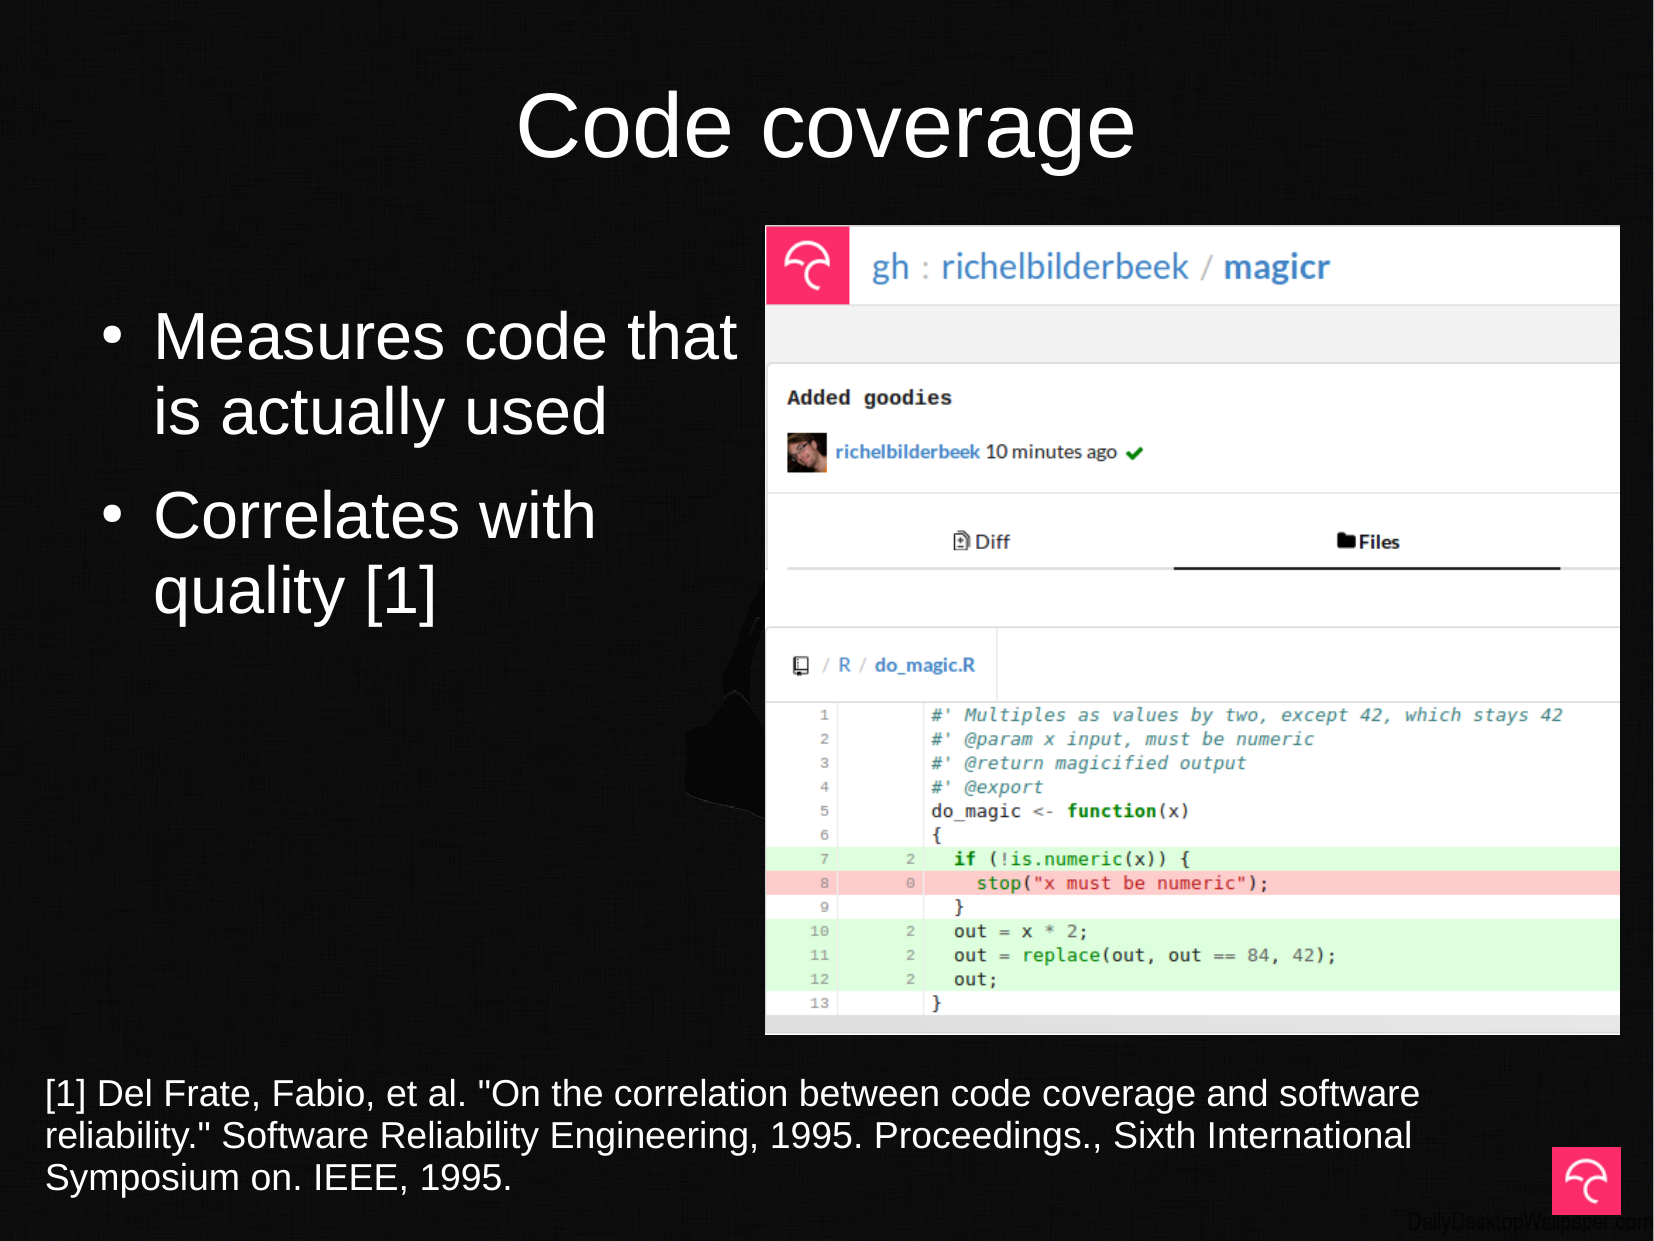

# Code coverage
Measures code that is actually used
Correlates with quality [1]
[1] Del Frate, Fabio, et al. "On the correlation between code coverage and software reliability." Software Reliability Engineering, 1995. Proceedings., Sixth International Symposium on. IEEE, 1995.